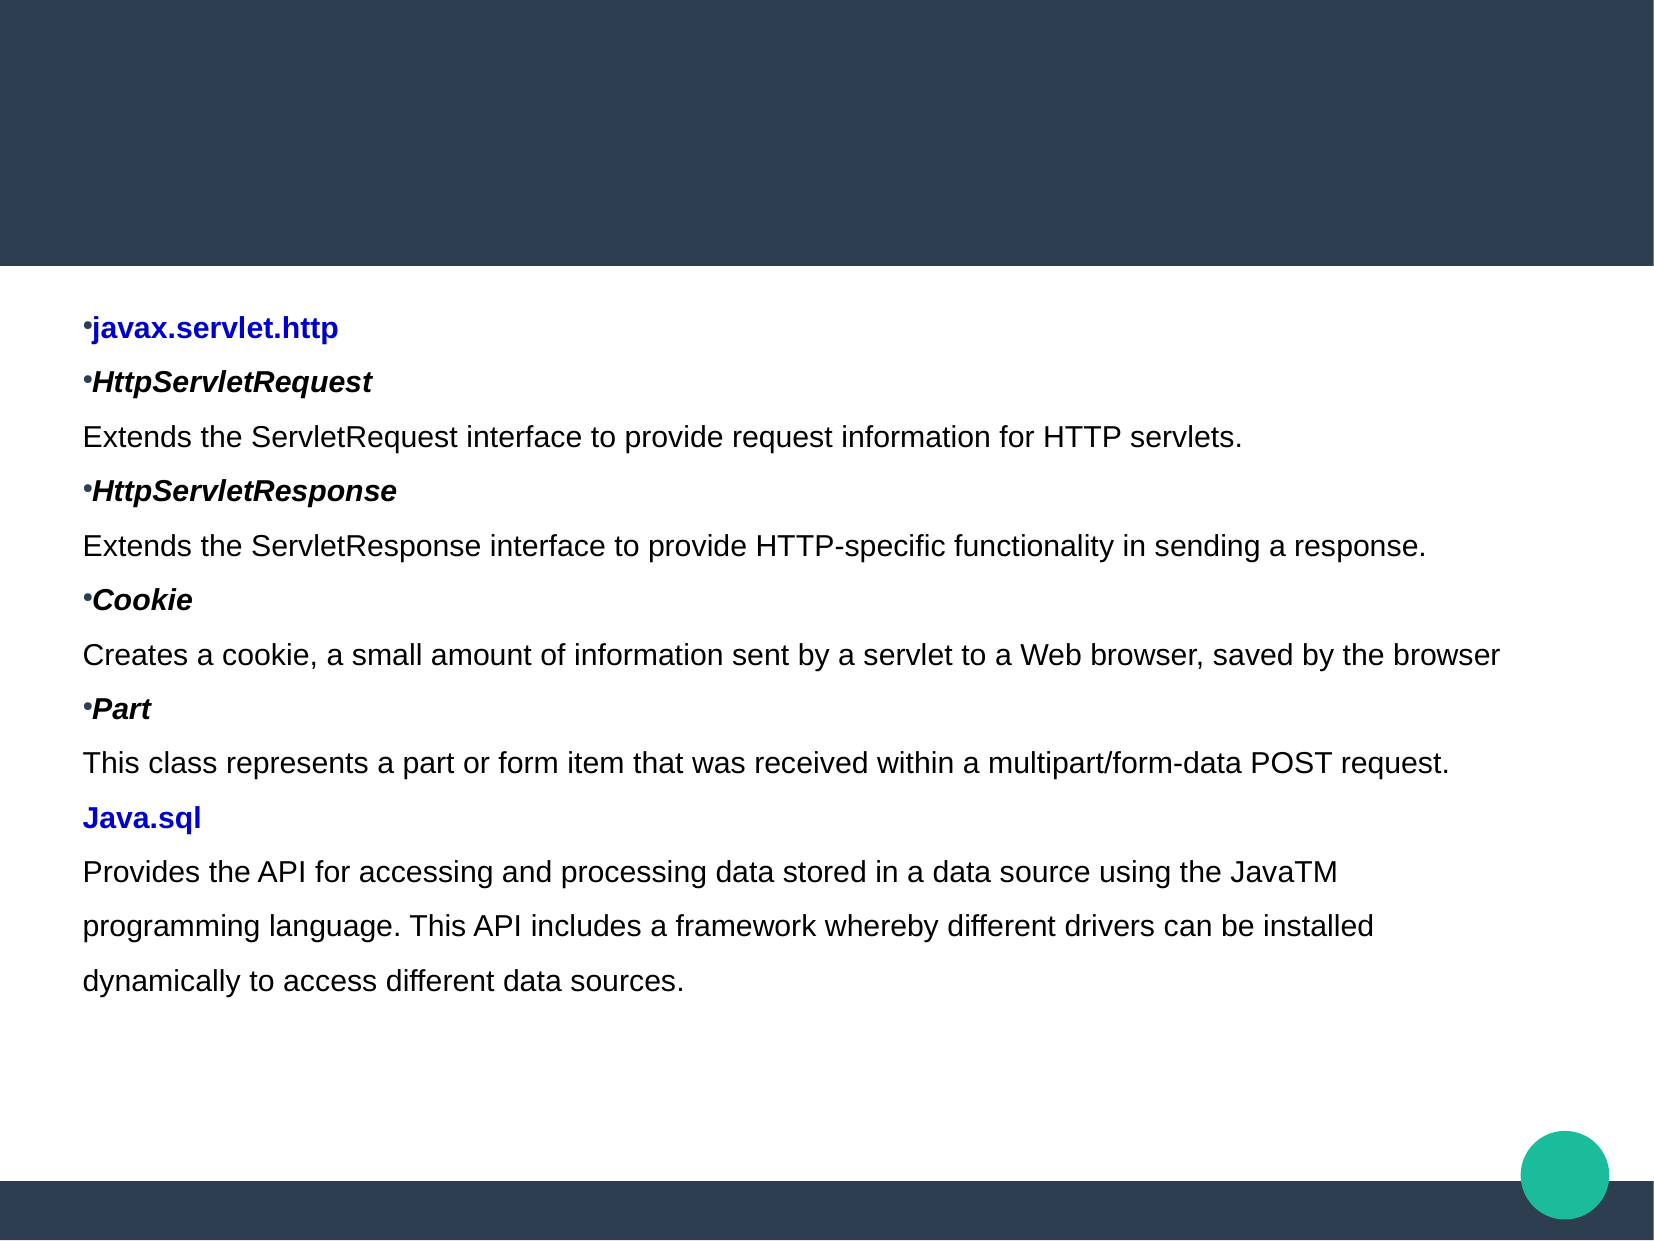

#
javax.servlet.http
HttpServletRequest
Extends the ServletRequest interface to provide request information for HTTP servlets.
HttpServletResponse
Extends the ServletResponse interface to provide HTTP-specific functionality in sending a response.
Cookie
Creates a cookie, a small amount of information sent by a servlet to a Web browser, saved by the browser
Part
This class represents a part or form item that was received within a multipart/form-data POST request.
Java.sql
Provides the API for accessing and processing data stored in a data source using the JavaTM
programming language. This API includes a framework whereby different drivers can be installed
dynamically to access different data sources.